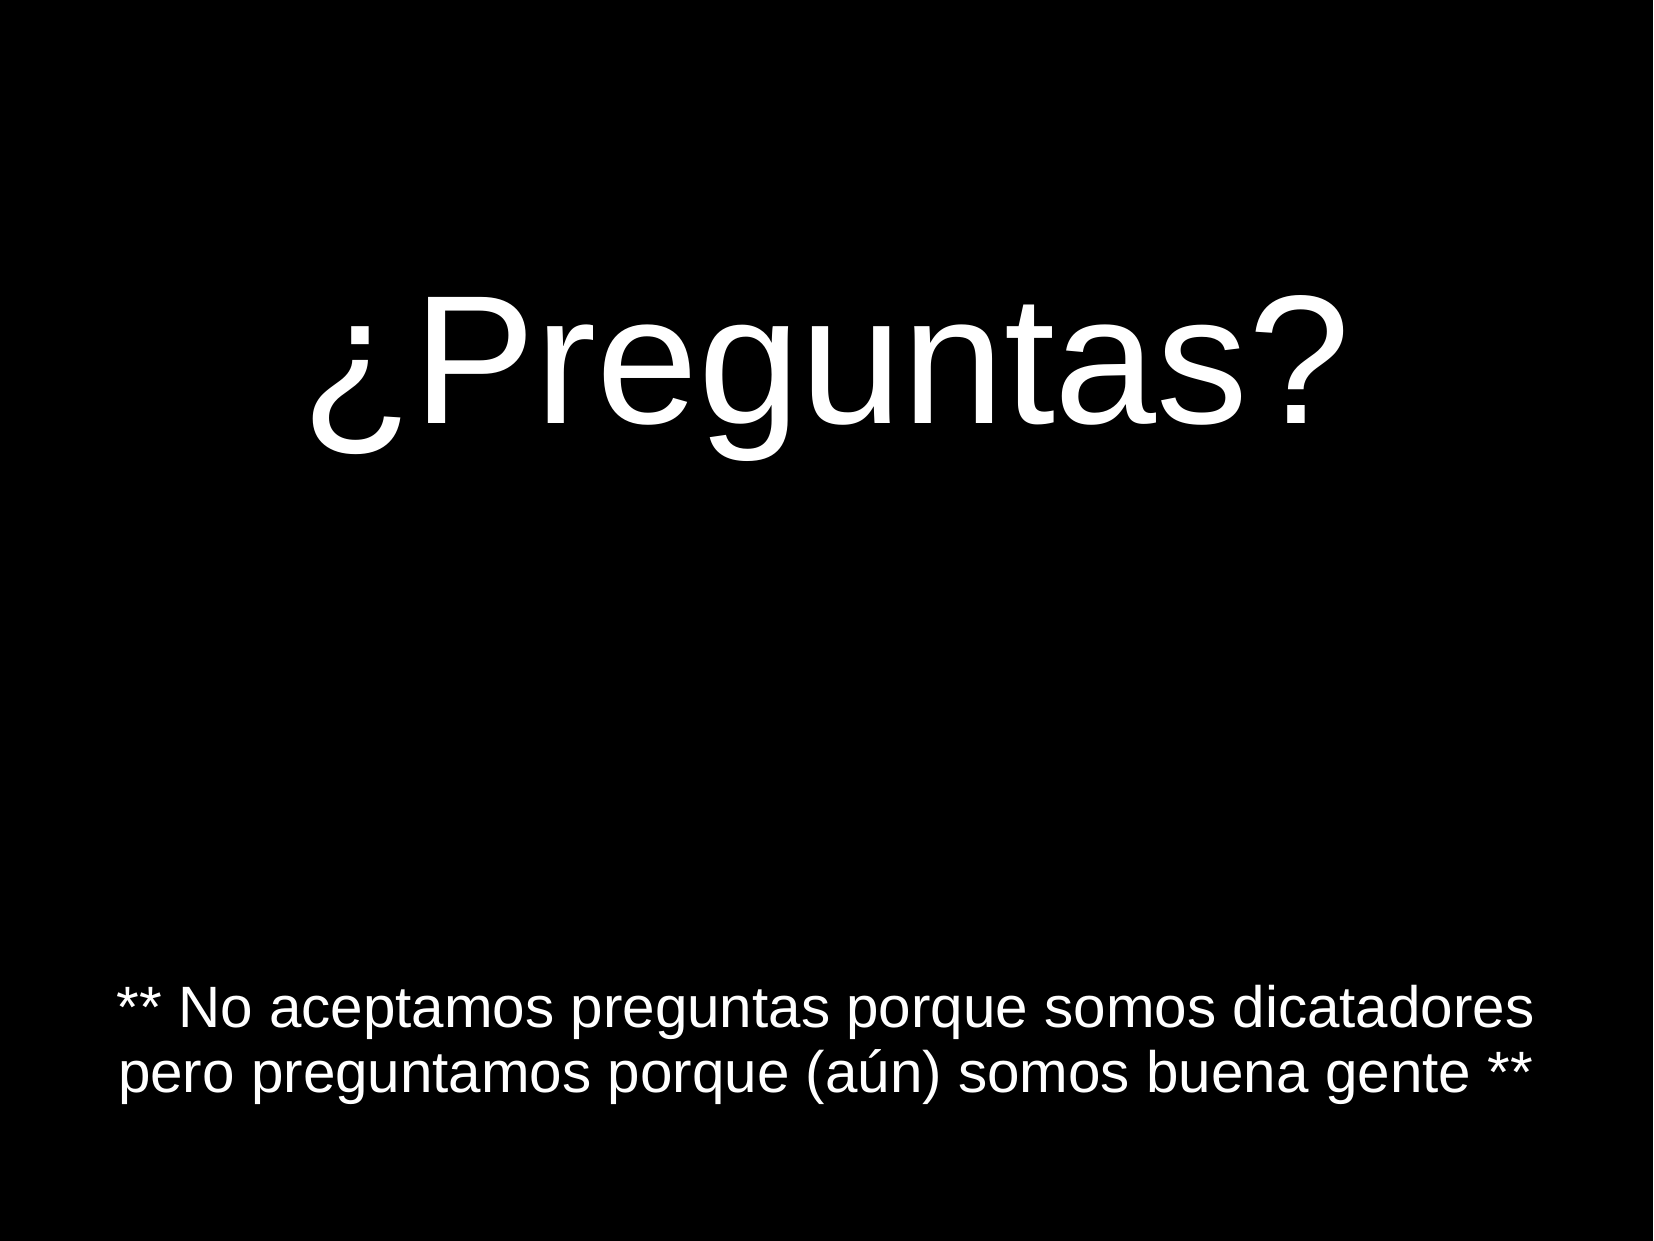

# ¿Preguntas? ** No aceptamos preguntas porque somos dicatadores pero preguntamos porque (aún) somos buena gente **